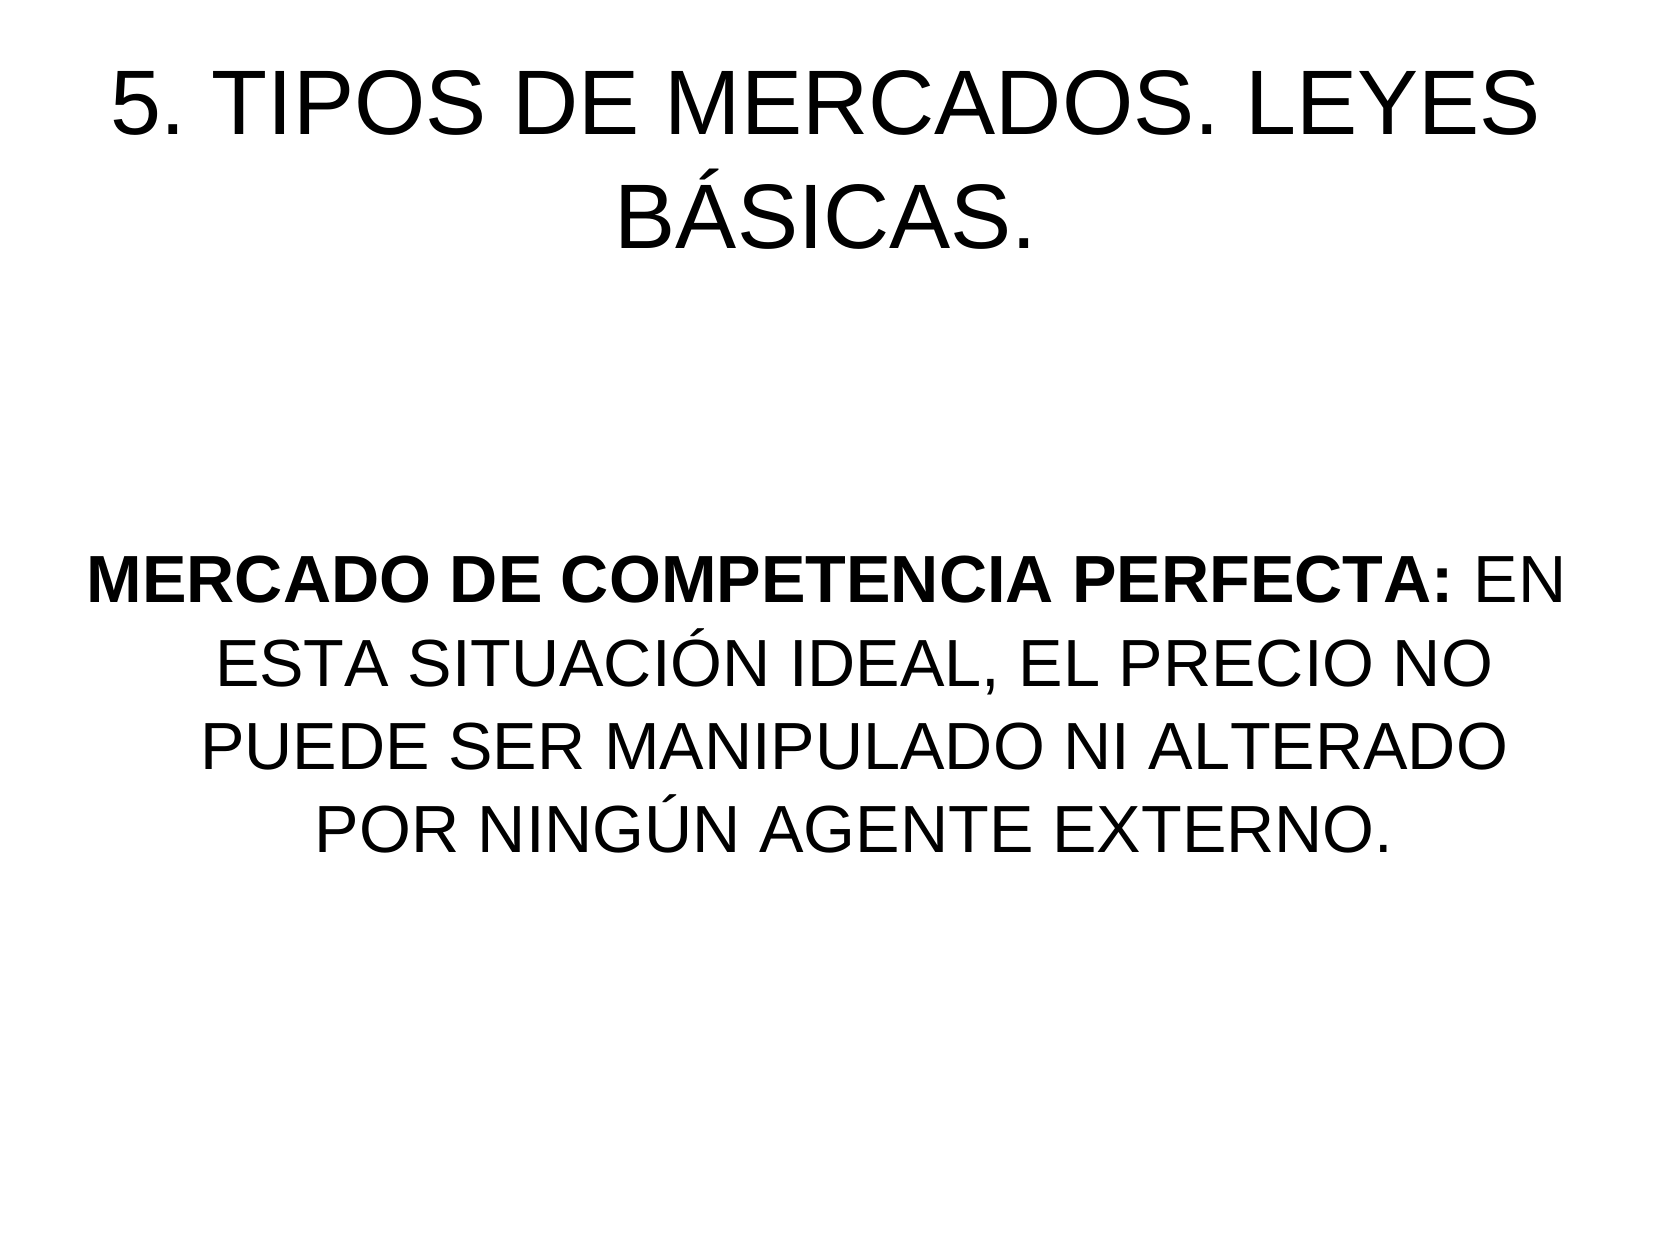

# 5. TIPOS DE MERCADOS. LEYES BÁSICAS.
MERCADO DE COMPETENCIA PERFECTA: EN ESTA SITUACIÓN IDEAL, EL PRECIO NO PUEDE SER MANIPULADO NI ALTERADO POR NINGÚN AGENTE EXTERNO.